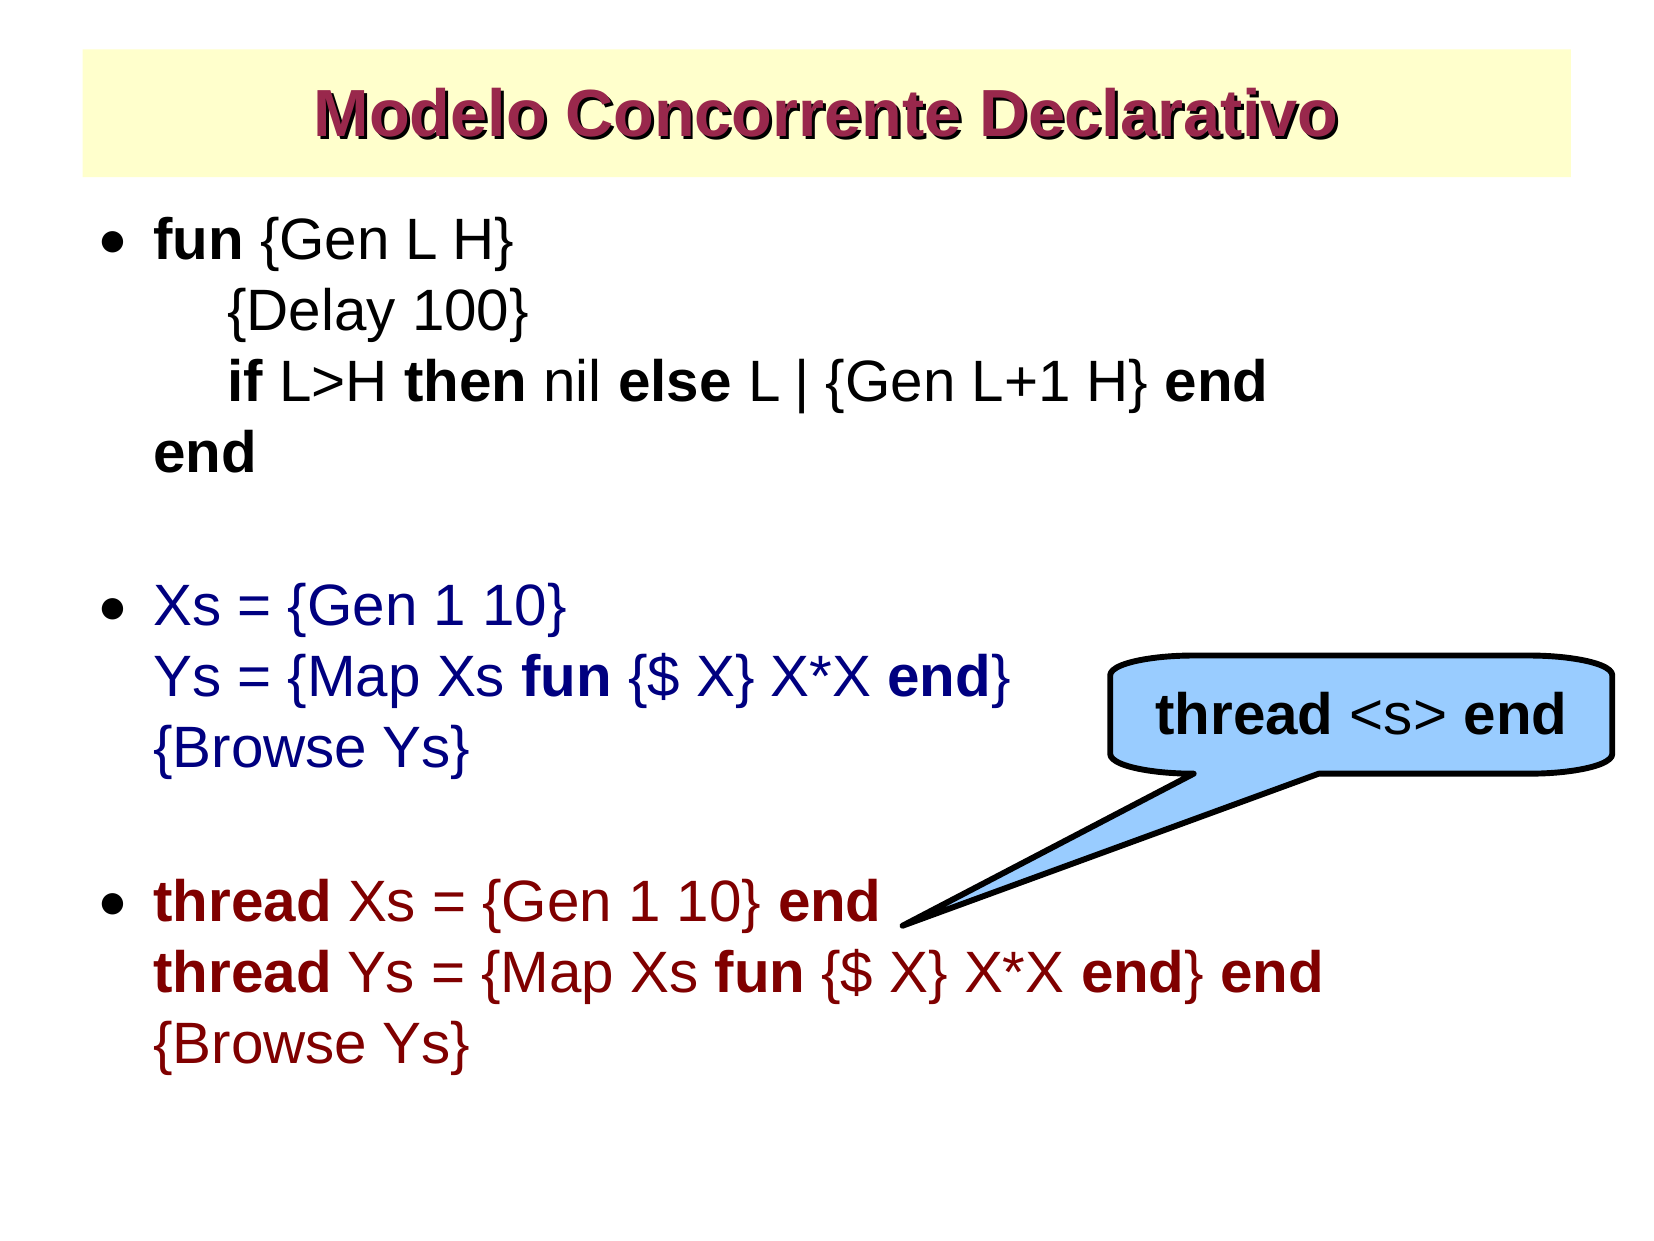

# Modelo Concorrente Declarativo
fun {Gen L H}
	{Delay 100}
	if L>H then nil else L | {Gen L+1 H} end
end
Xs = {Gen 1 10}
Ys = {Map Xs fun {$ X} X*X end}
{Browse Ys}
thread Xs = {Gen 1 10} end
thread Ys = {Map Xs fun {$ X} X*X end} end
{Browse Ys}
thread <s> end